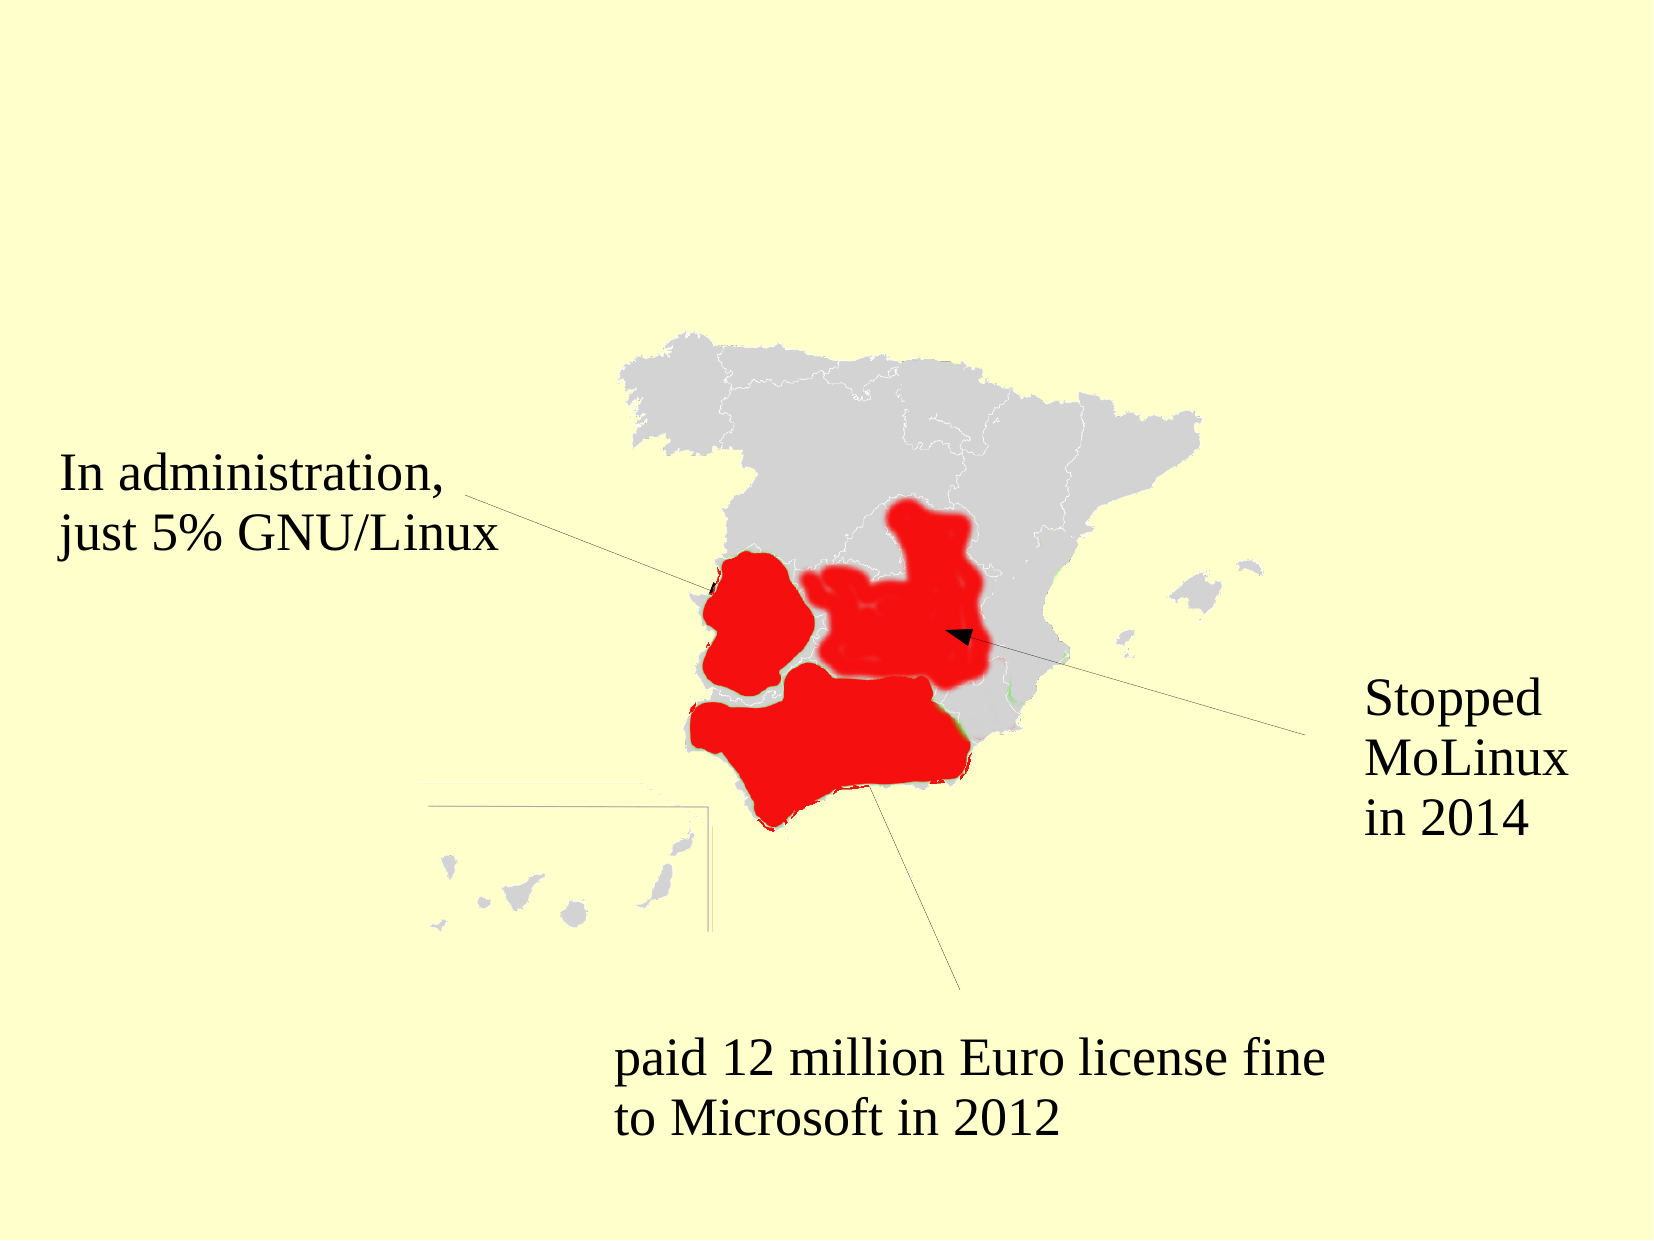

In administration, just 5% GNU/Linux
Stopped
MoLinux
in 2014
paid 12 million Euro license fine
to Microsoft in 2012